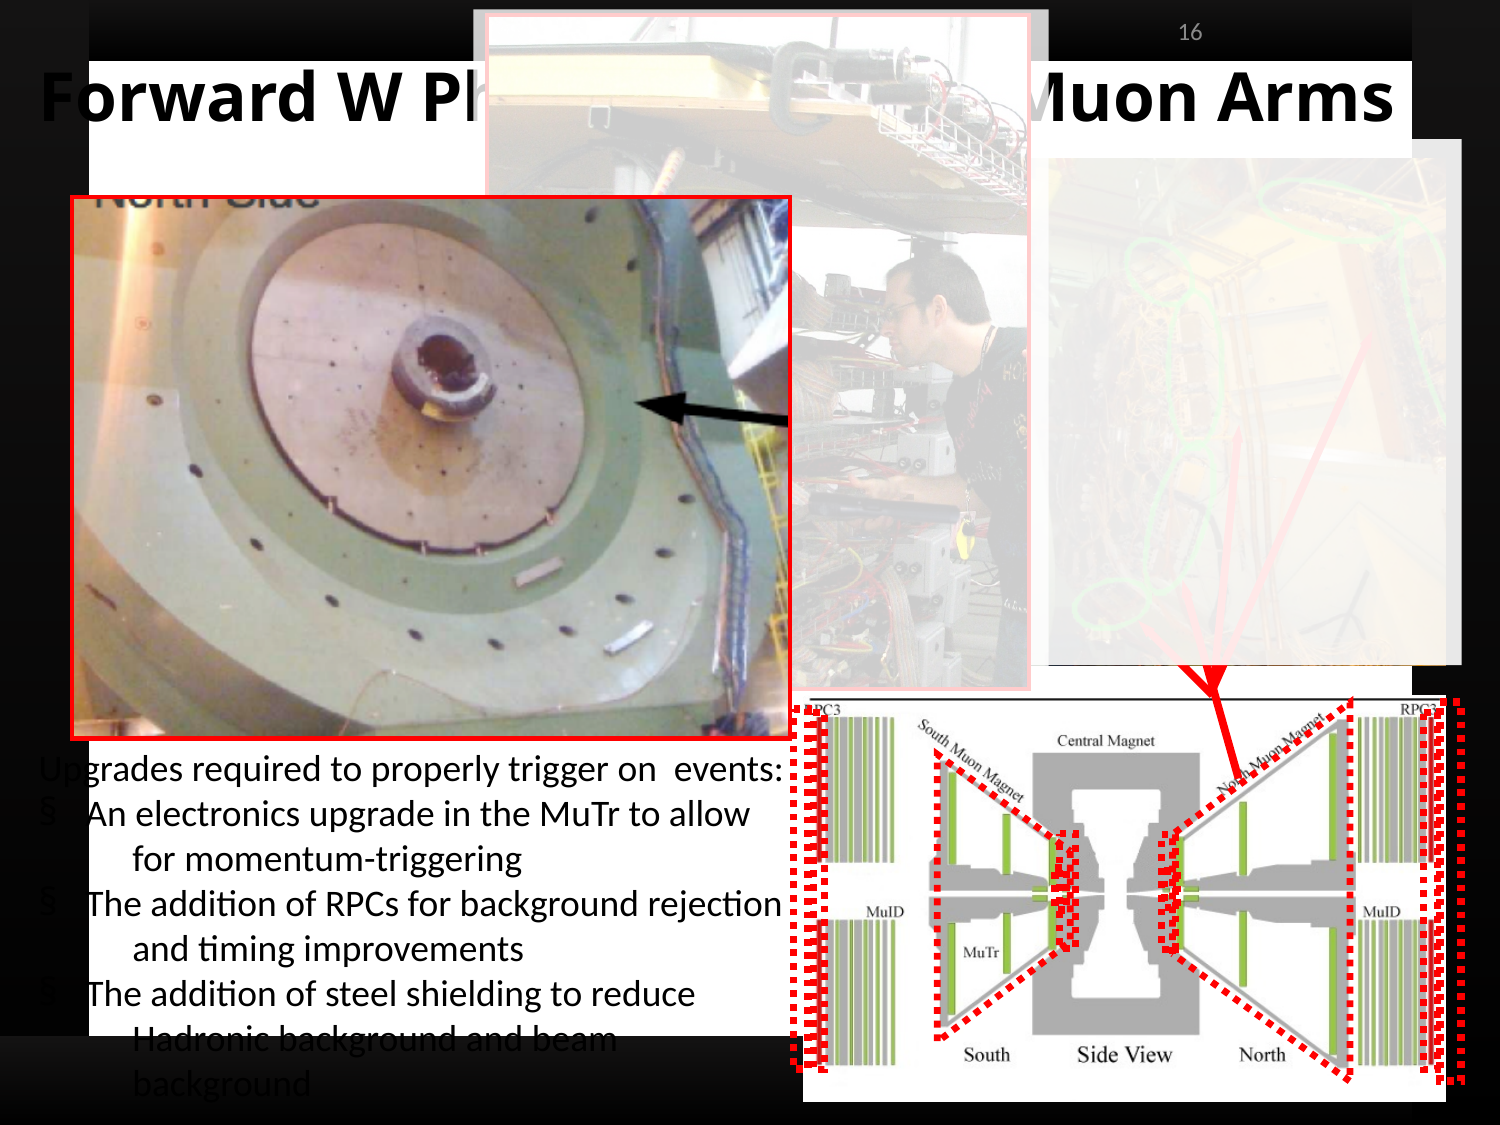

16
# Forward W Physics With The Muon Arms
Upgrades required to properly trigger on events:
An electronics upgrade in the MuTr to allow for momentum-triggering
The addition of RPCs for background rejection and timing improvements
The addition of steel shielding to reduce Hadronic background and beam background